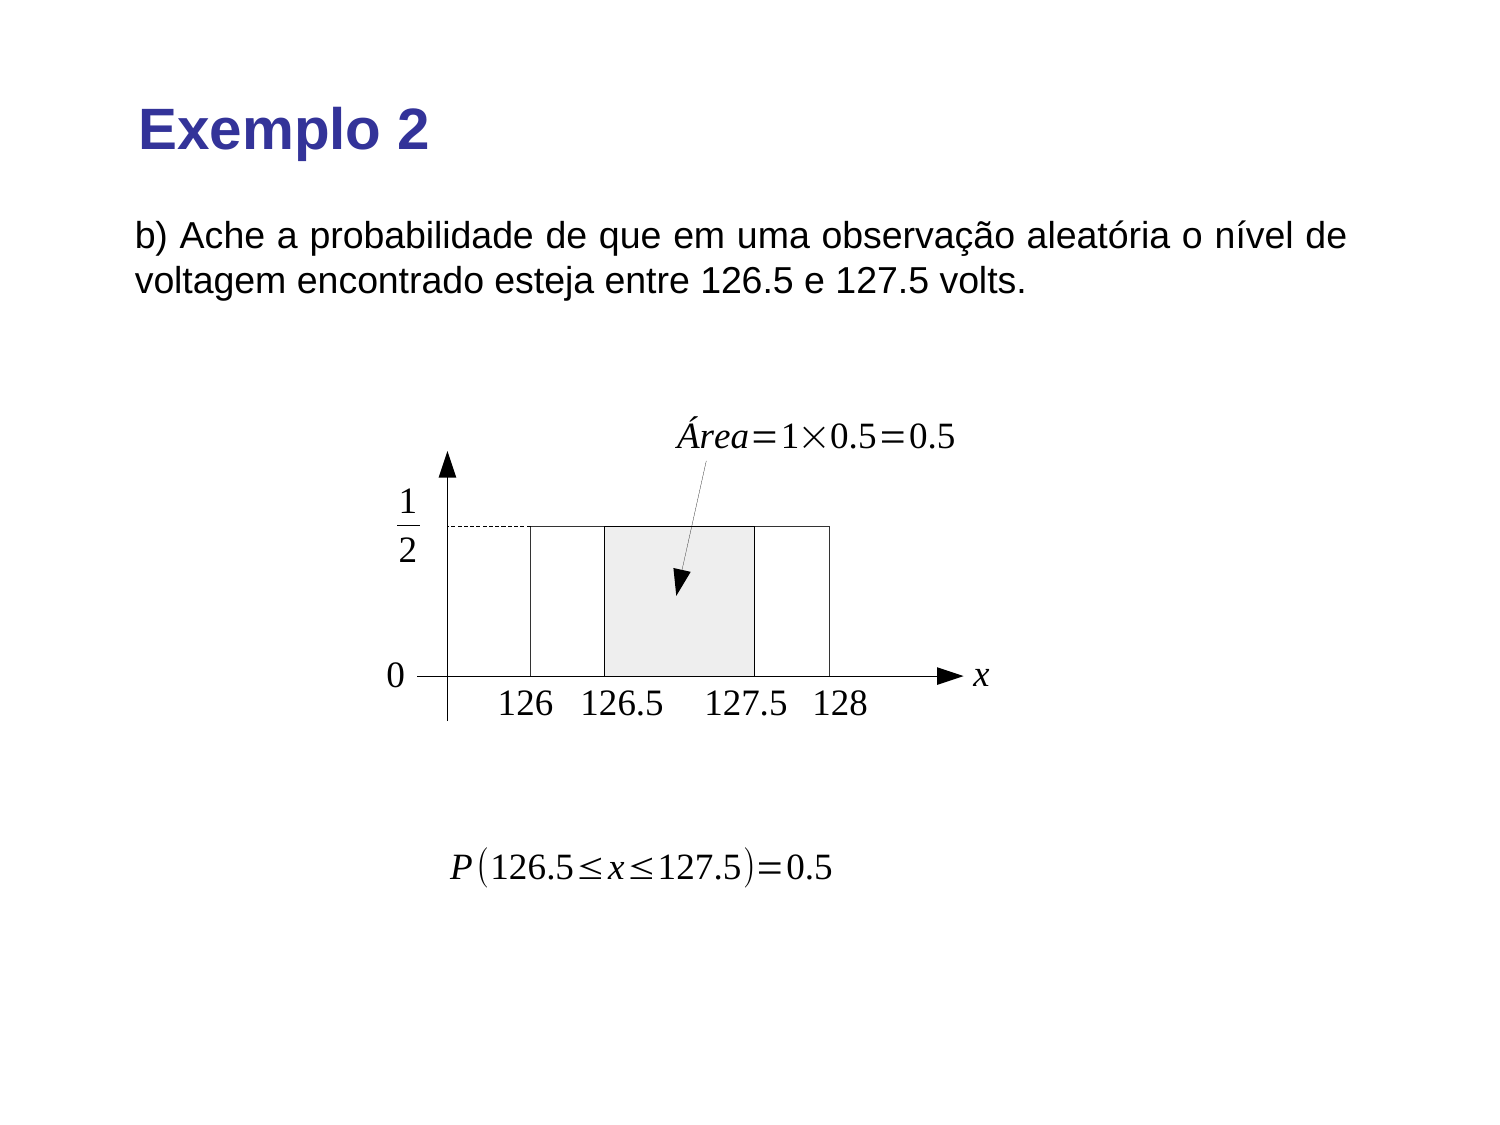

Exemplo 2
b) Ache a probabilidade de que em uma observação aleatória o nível de voltagem encontrado esteja entre 126.5 e 127.5 volts.